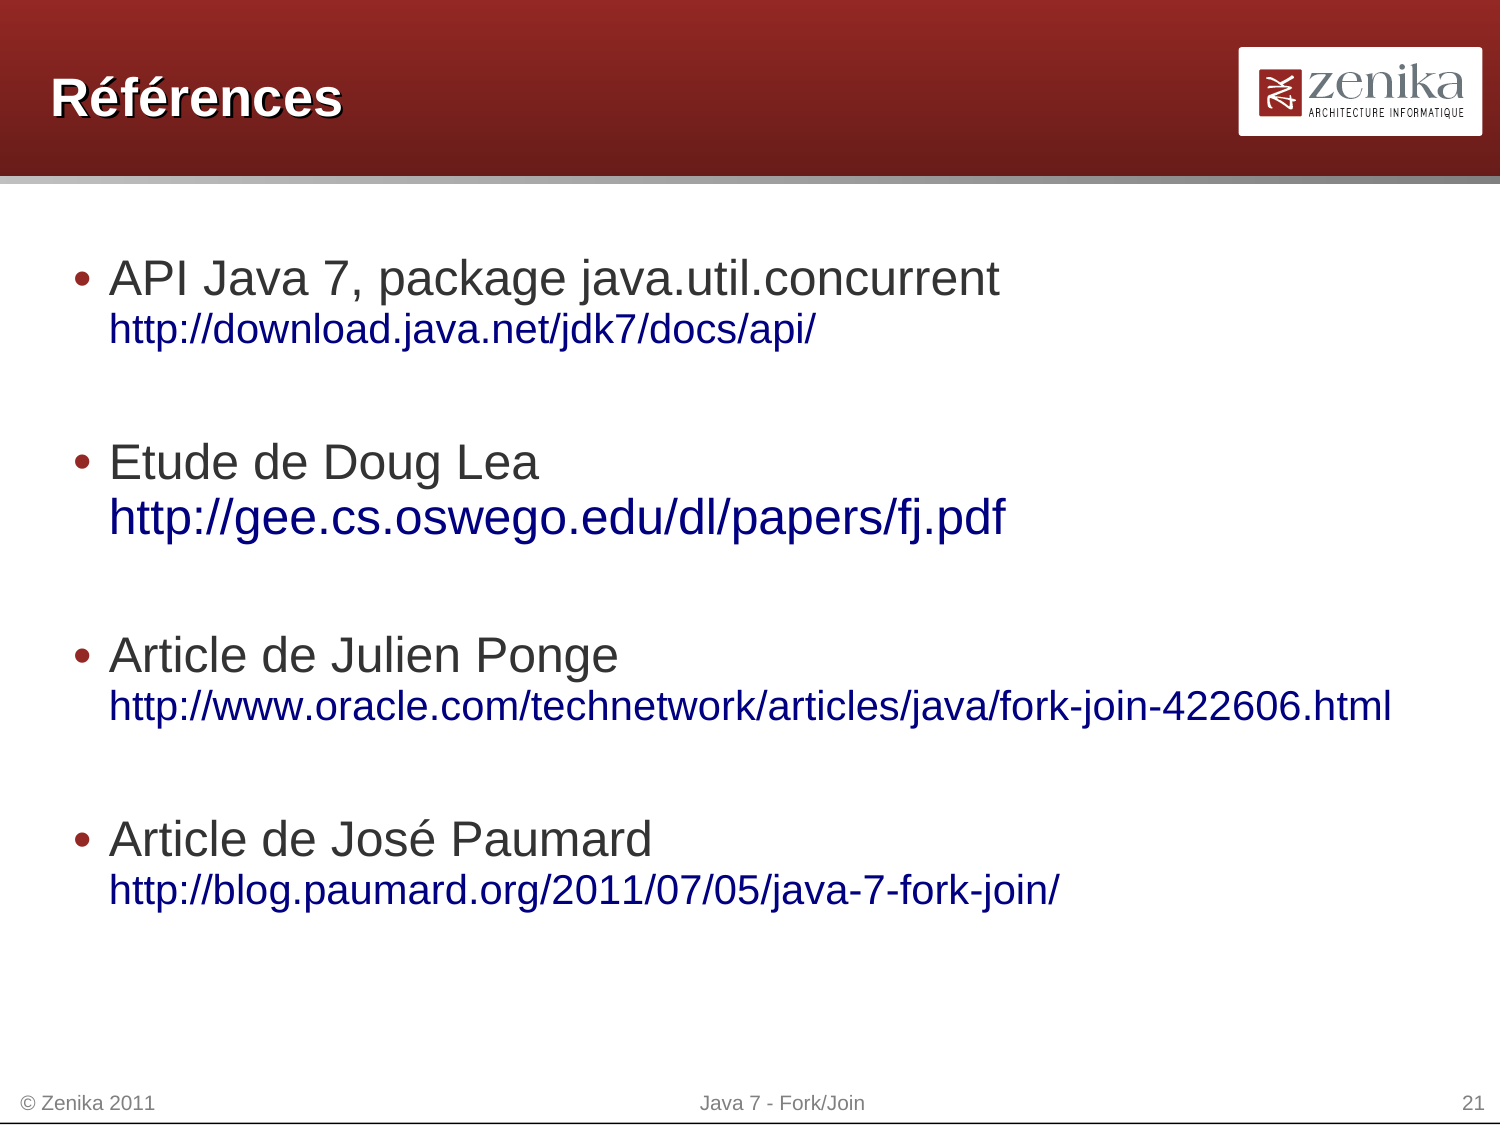

# Références
API Java 7, package java.util.concurrent
http://download.java.net/jdk7/docs/api/
Etude de Doug Lea
http://gee.cs.oswego.edu/dl/papers/fj.pdf
Article de Julien Ponge
http://www.oracle.com/technetwork/articles/java/fork-join-422606.html
Article de José Paumard
http://blog.paumard.org/2011/07/05/java-7-fork-join/